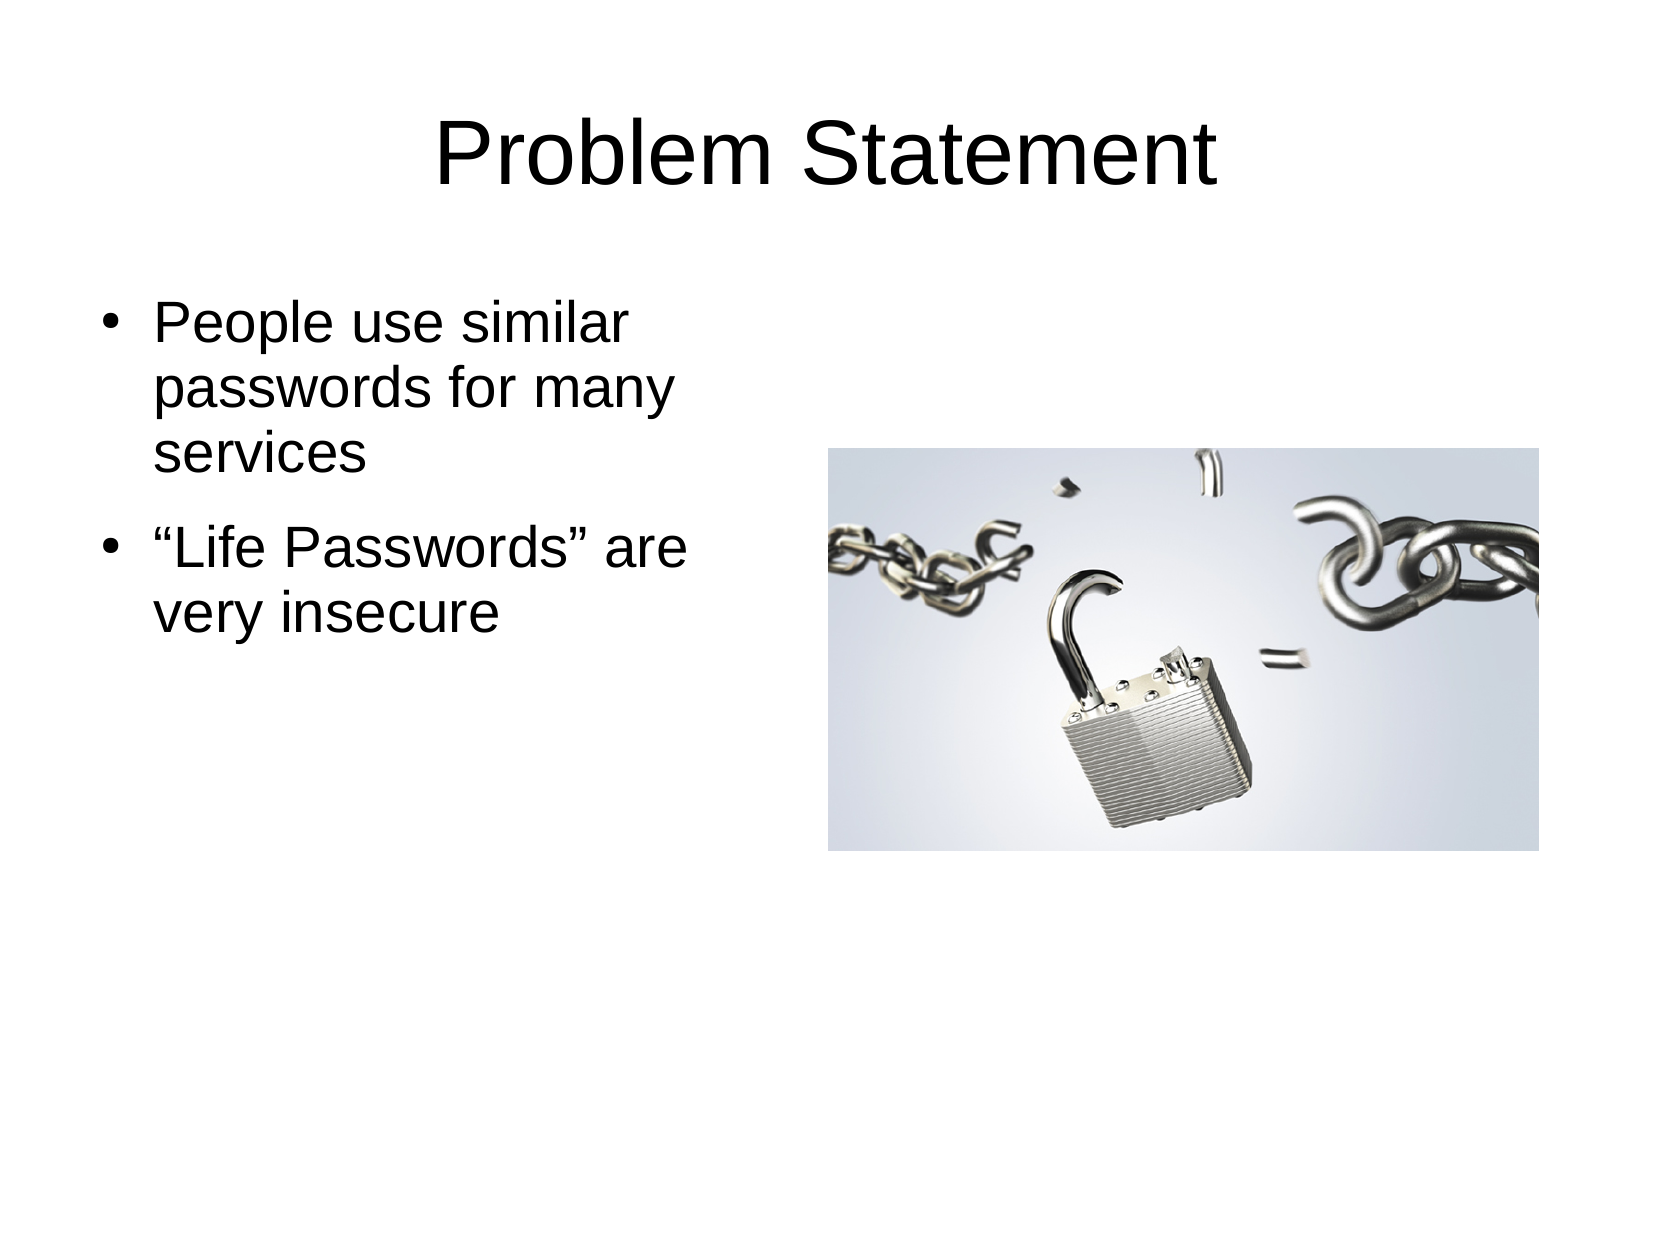

# Problem Statement
People use similar passwords for many services
“Life Passwords” are very insecure